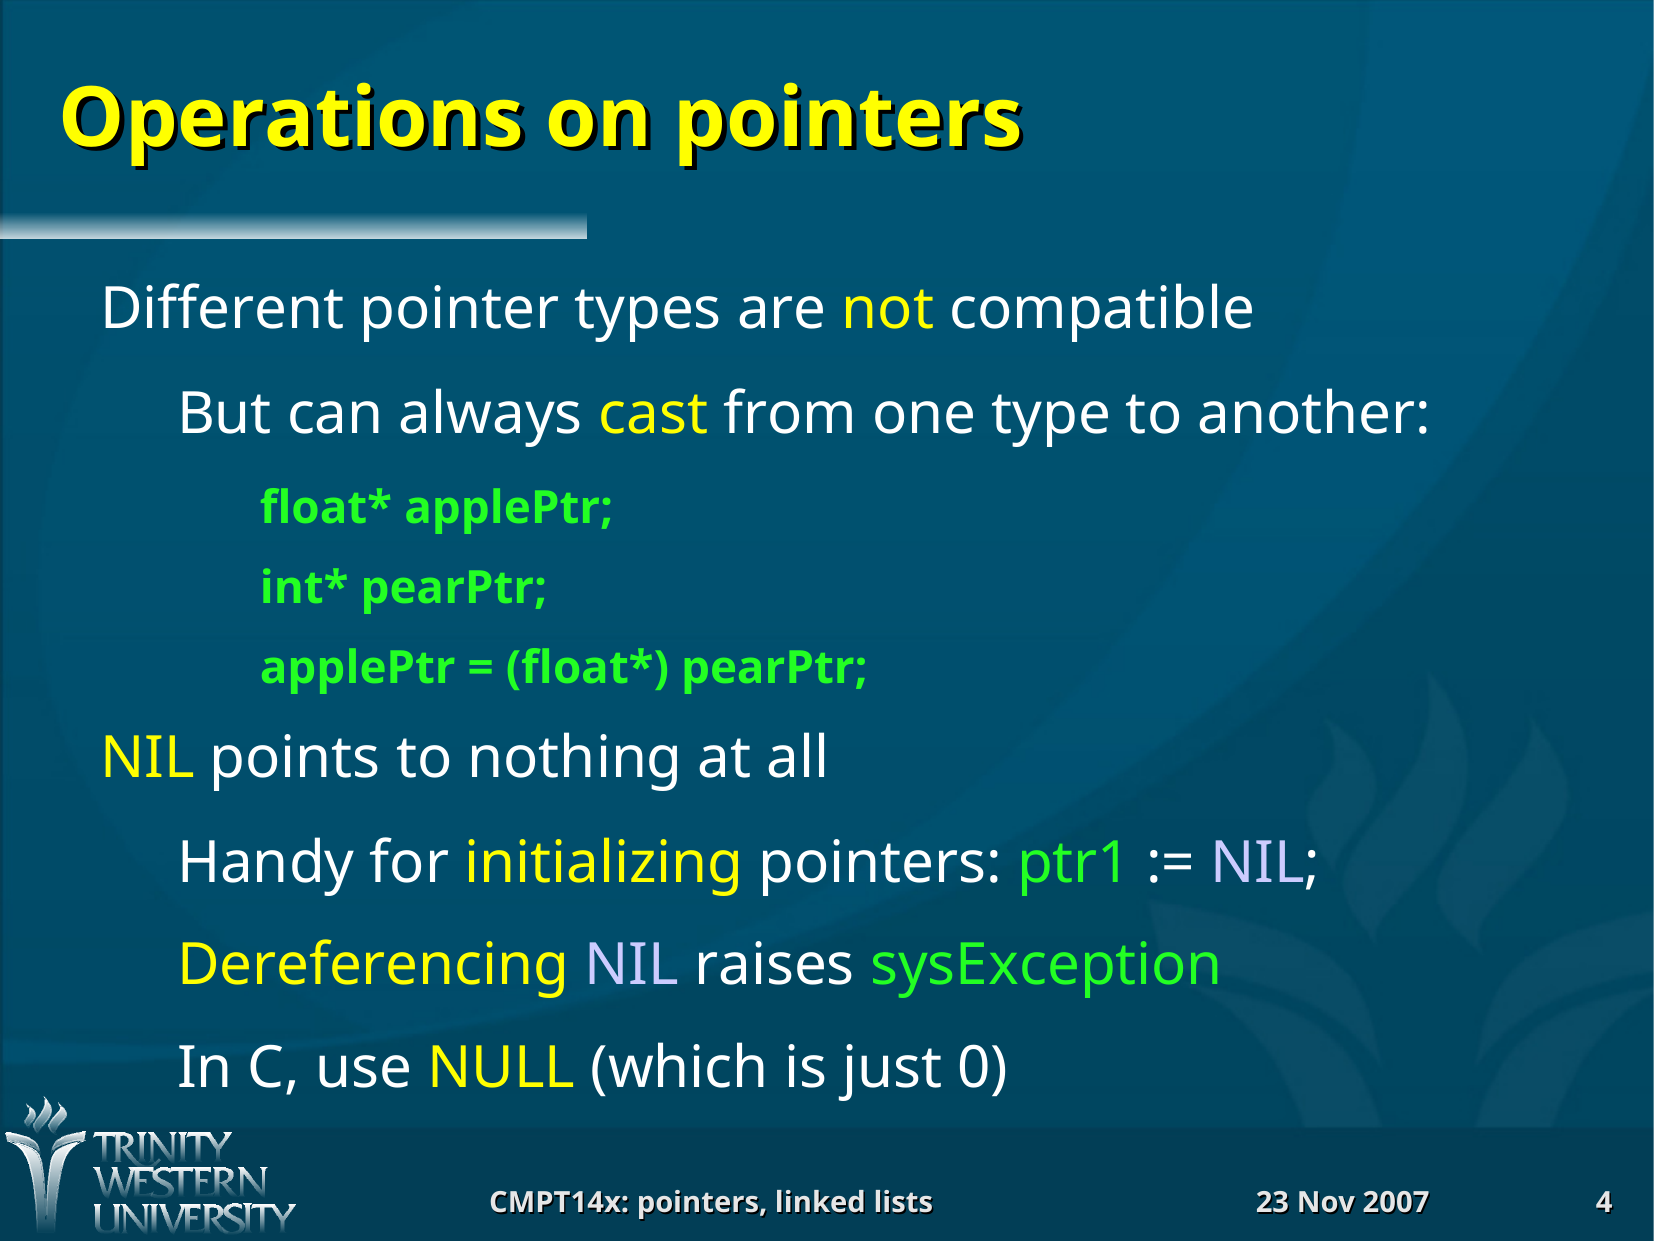

# Operations on pointers
Different pointer types are not compatible
But can always cast from one type to another:
float* applePtr;
int* pearPtr;
applePtr = (float*) pearPtr;
NIL points to nothing at all
Handy for initializing pointers: ptr1 := NIL;
Dereferencing NIL raises sysException
In C, use NULL (which is just 0)
CMPT14x: pointers, linked lists
23 Nov 2007
4